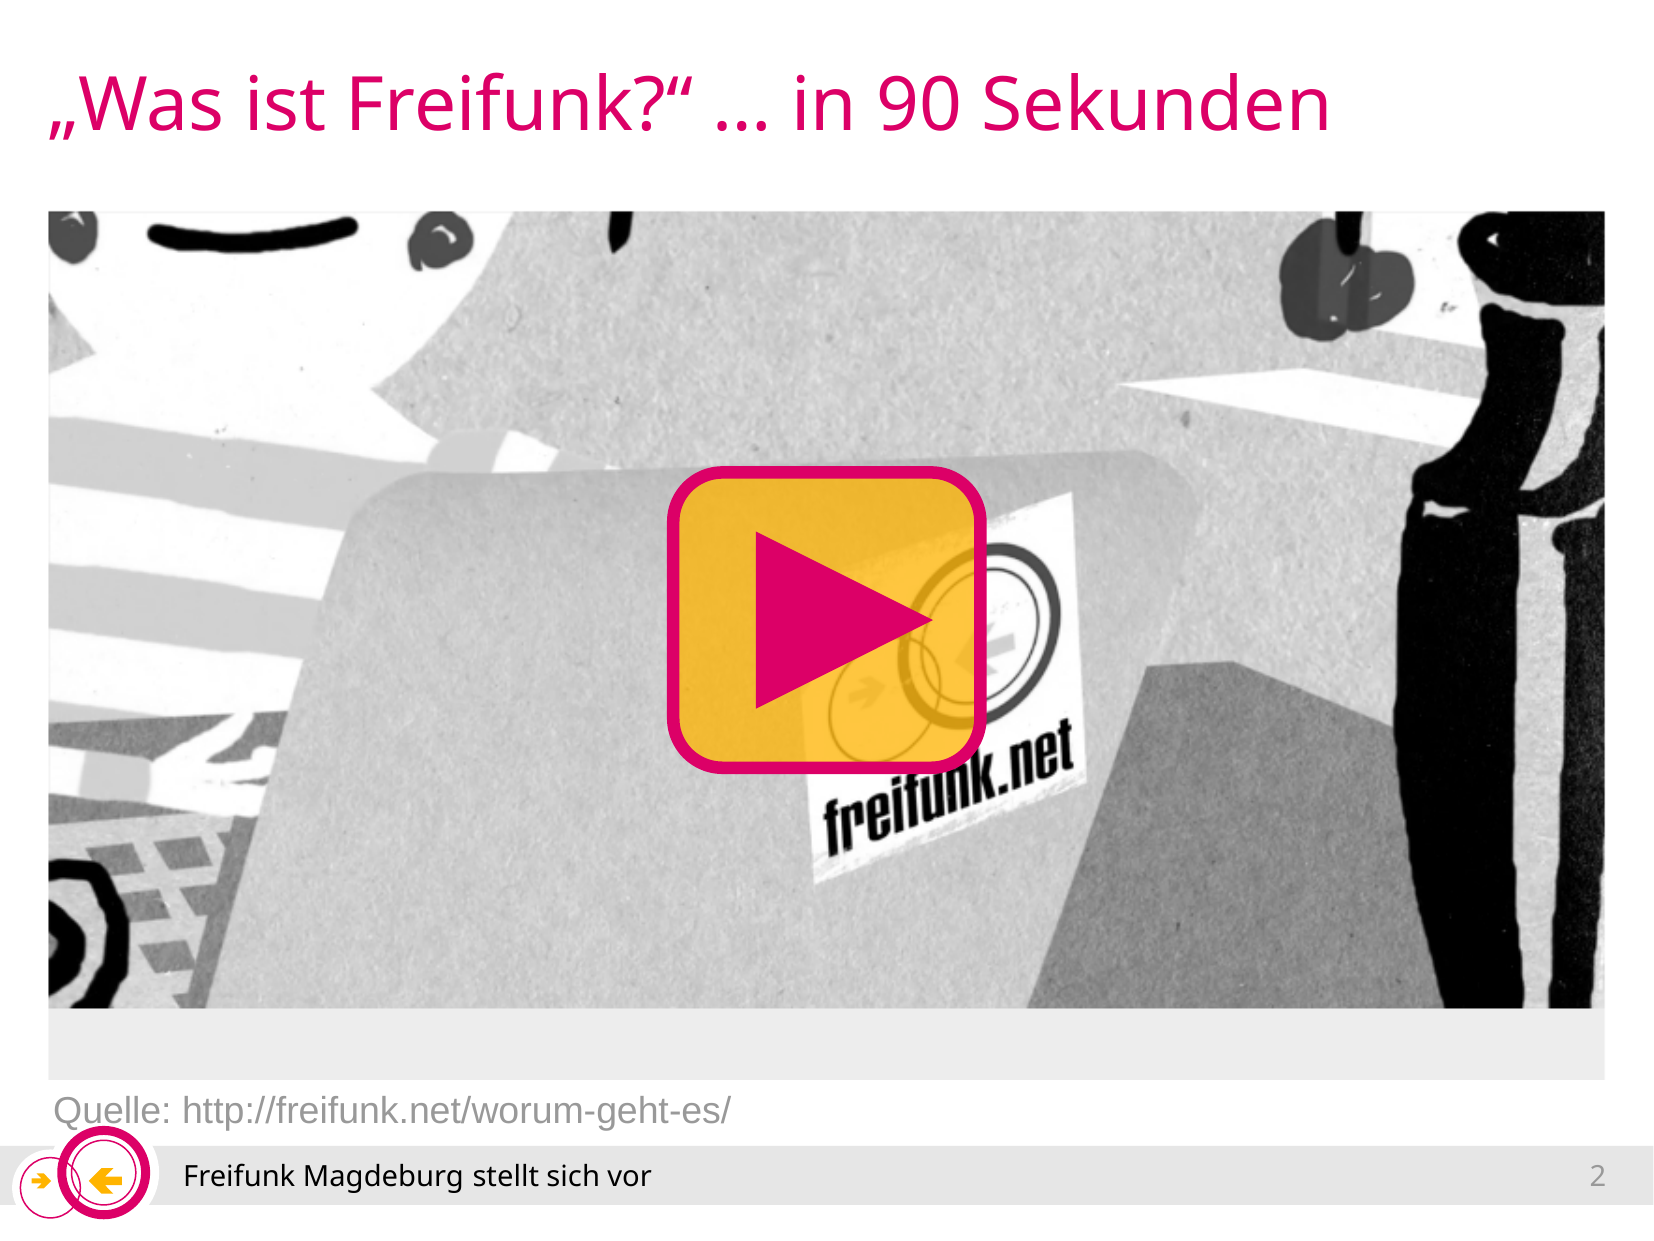

# „Was ist Freifunk?“ … in 90 Sekunden
Quelle: http://freifunk.net/worum-geht-es/
stellt sich vor
2